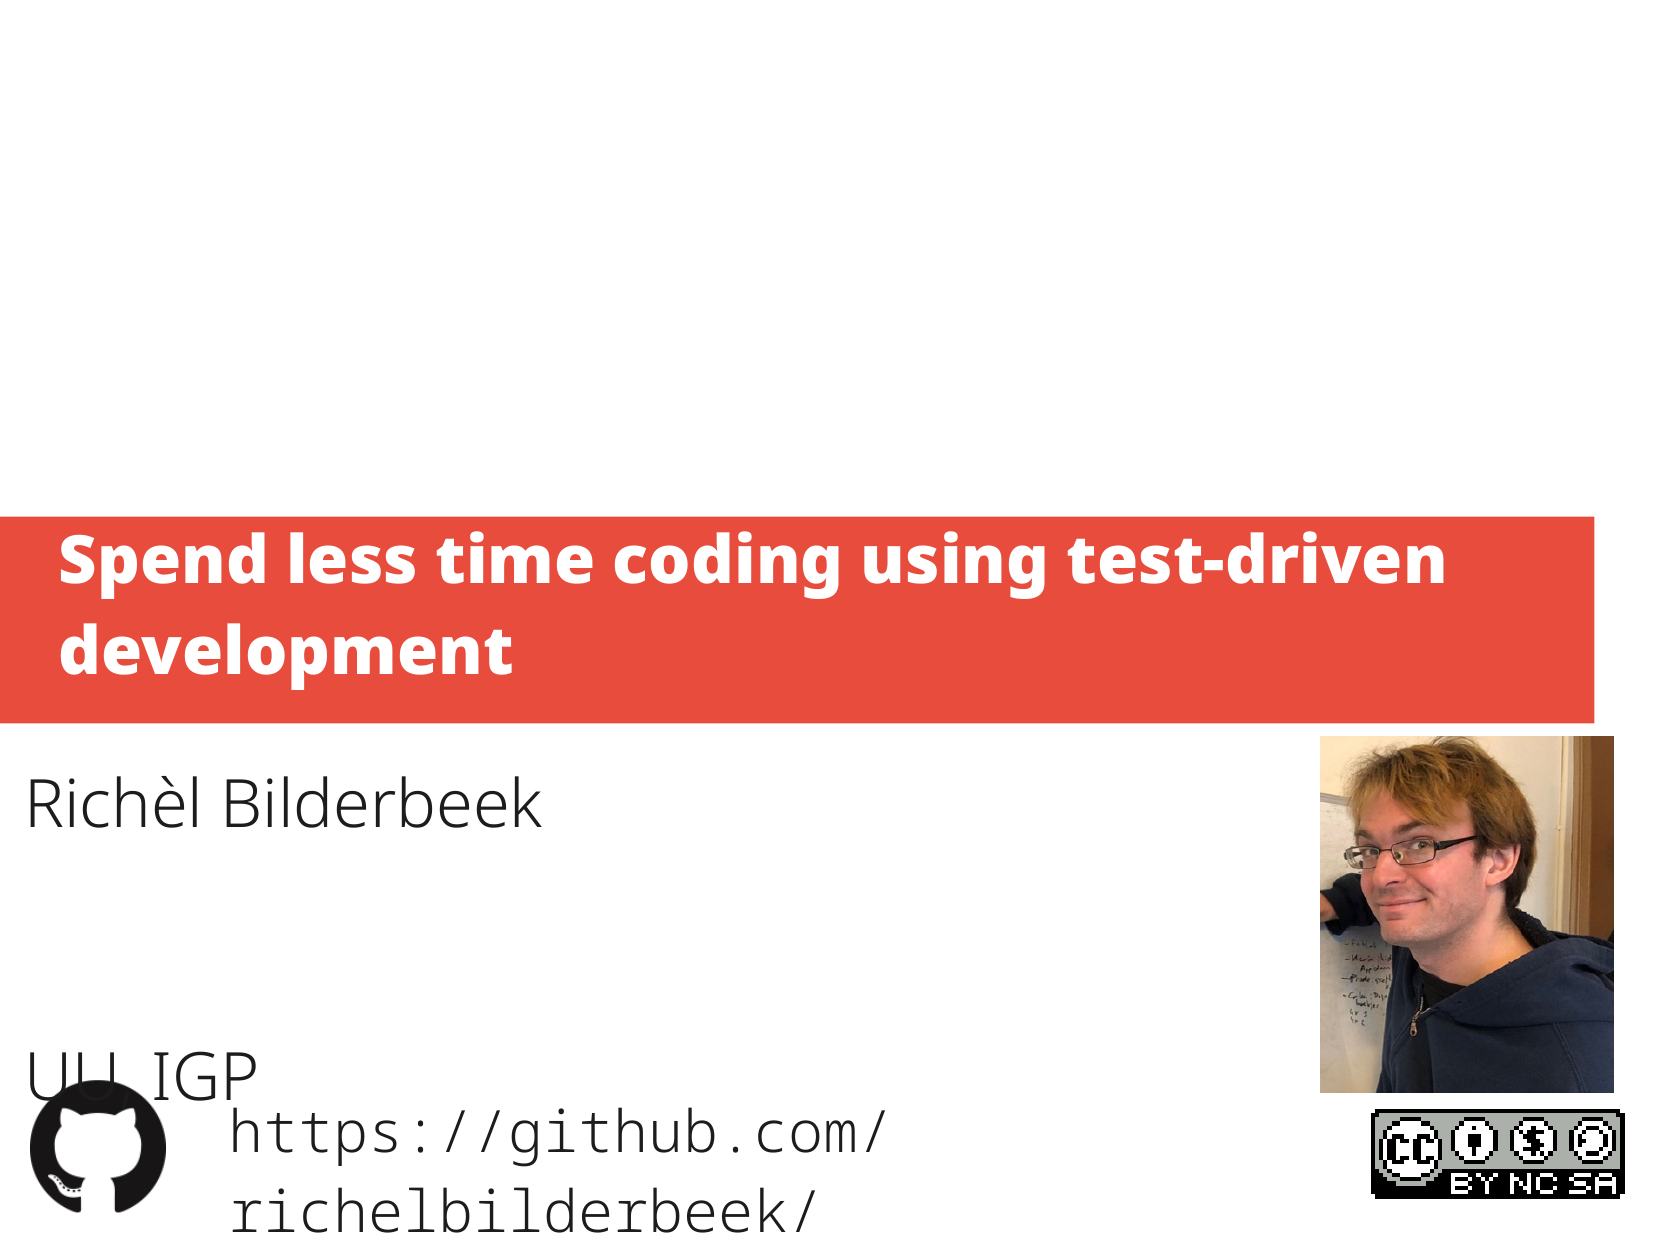

# Spend less time coding using test-driven development
Richèl Bilderbeek
UU, IGP
https://github.com/richelbilderbeek/nlseb_tdd_20210420